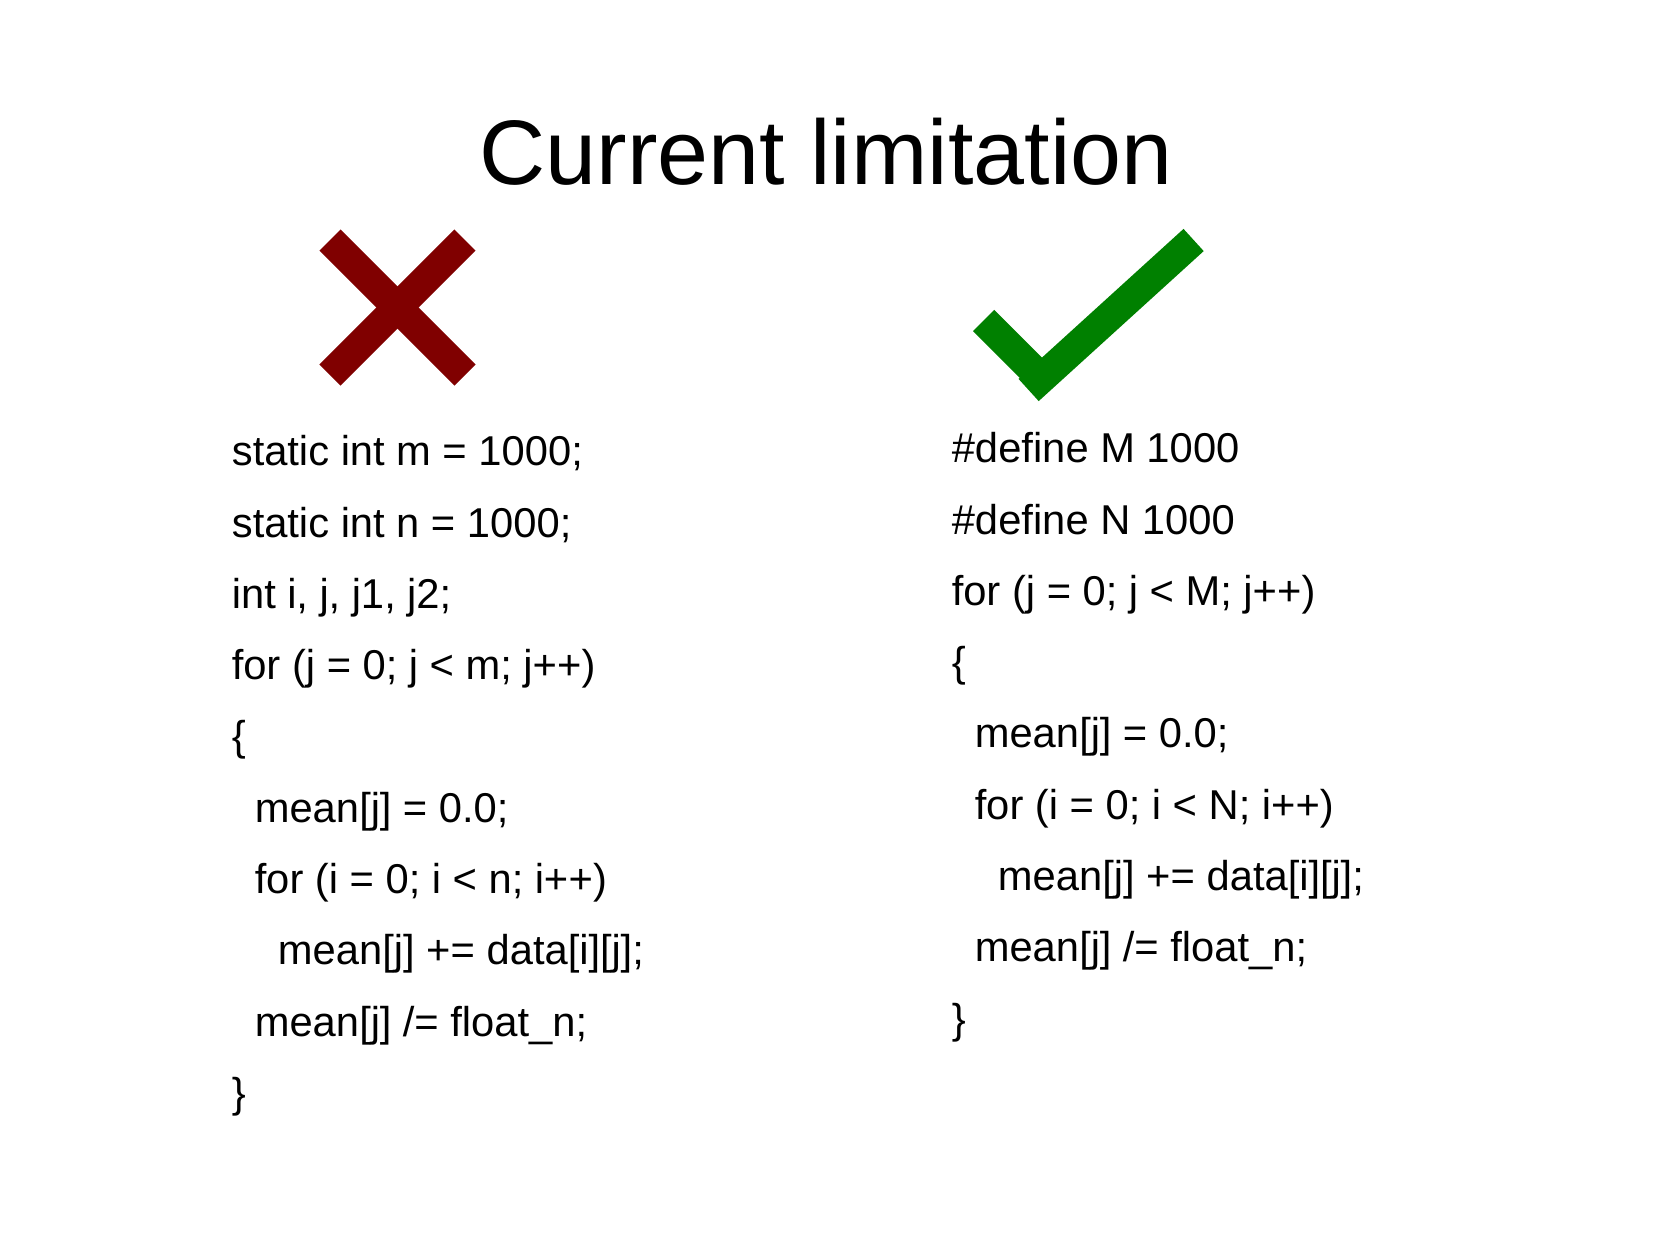

# Current limitation
#define M 1000
#define N 1000
for (j = 0; j < M; j++)
{
  mean[j] = 0.0;
  for (i = 0; i < N; i++)
    mean[j] += data[i][j];
  mean[j] /= float_n;
}
static int m = 1000;
static int n = 1000;
int i, j, j1, j2;
for (j = 0; j < m; j++)
{
  mean[j] = 0.0;
  for (i = 0; i < n; i++)
    mean[j] += data[i][j];
  mean[j] /= float_n;
}